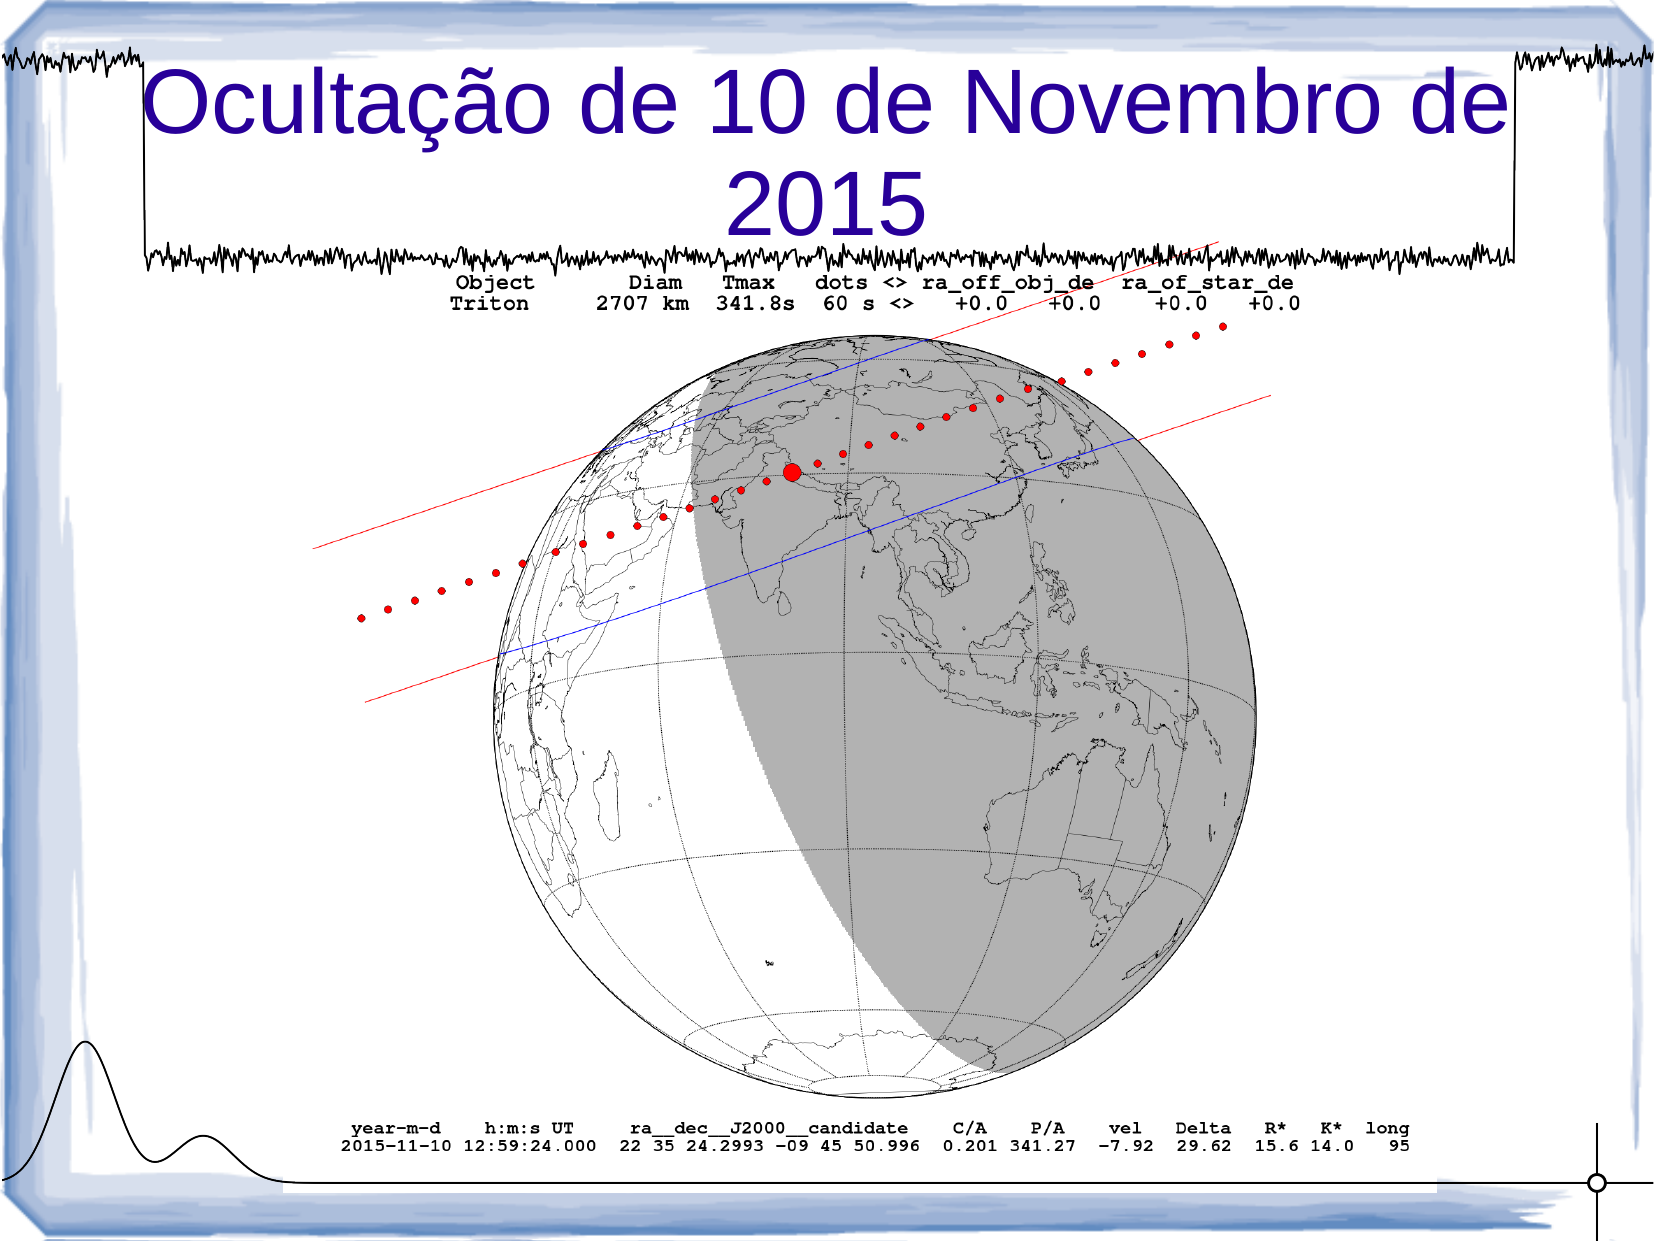

# Ocultação de 10 de Novembro de 2015